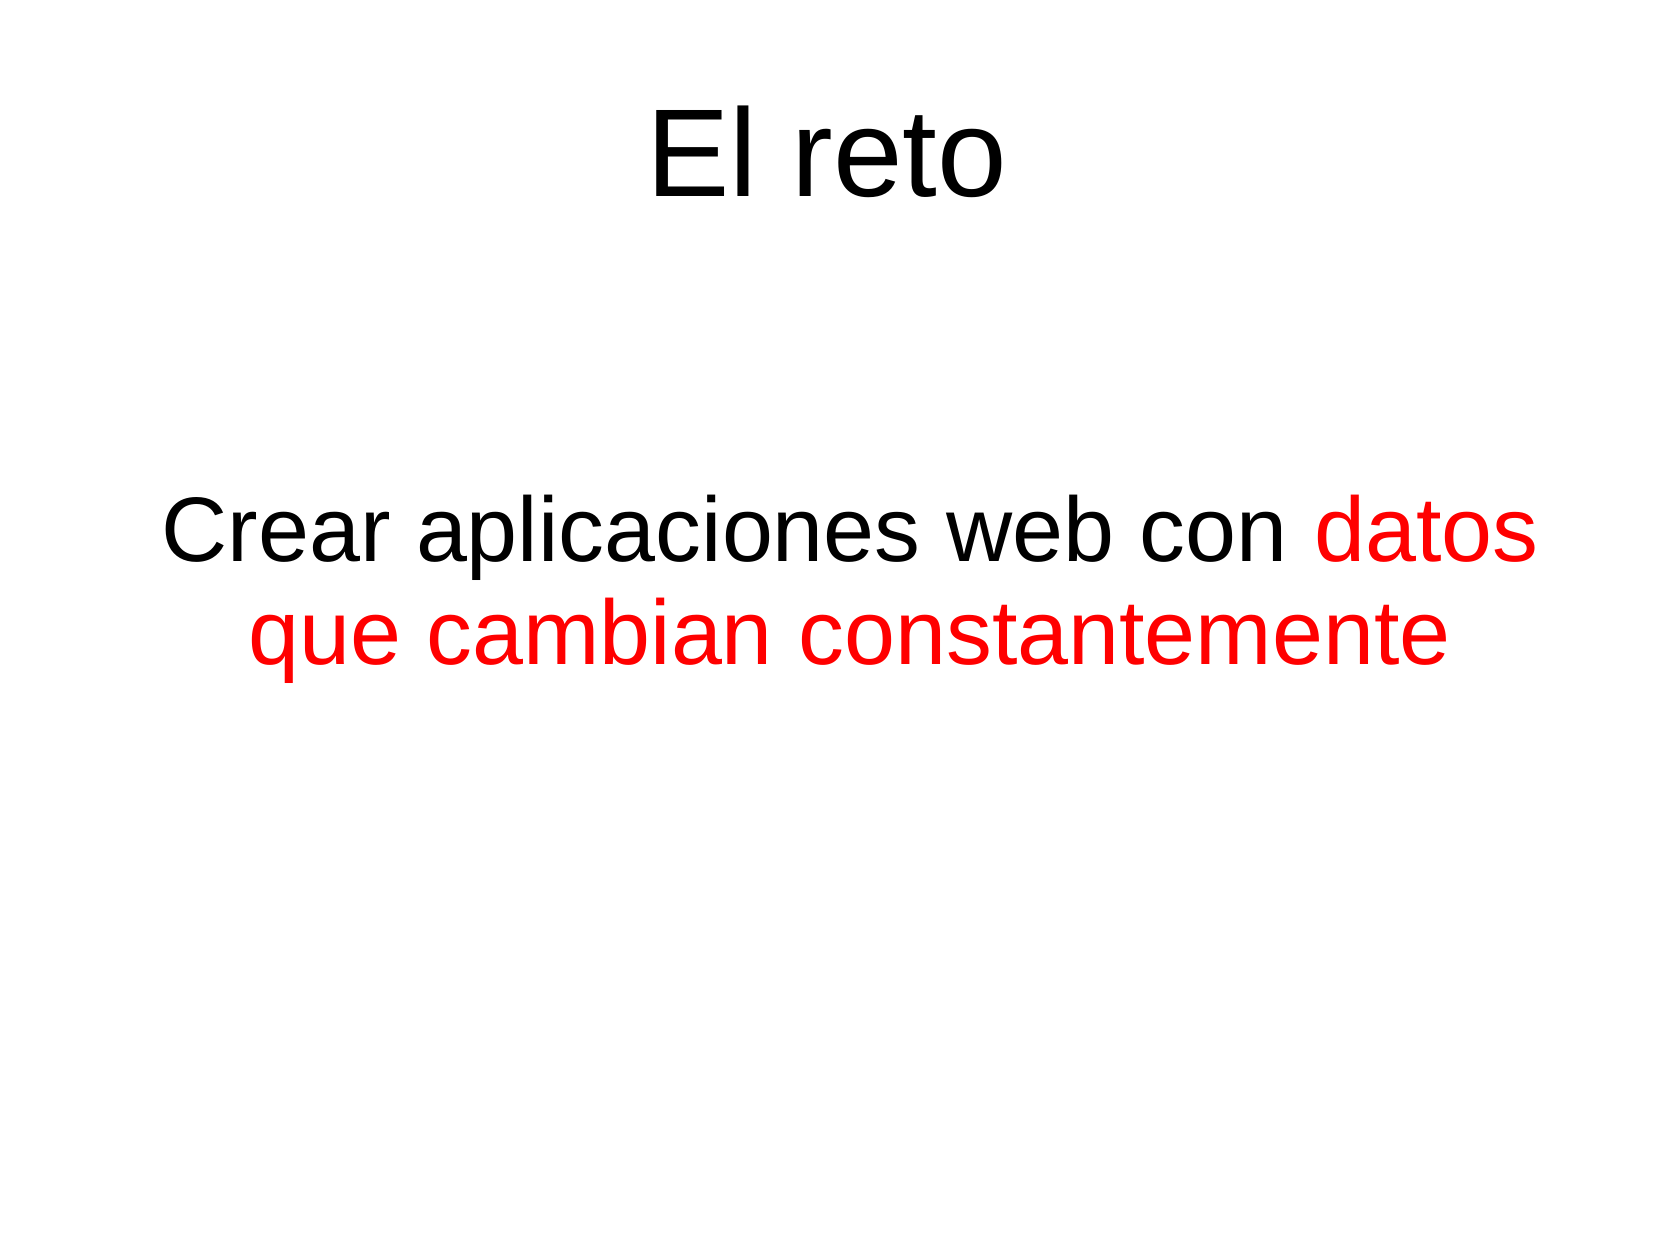

# El reto
Crear aplicaciones web con datos que cambian constantemente